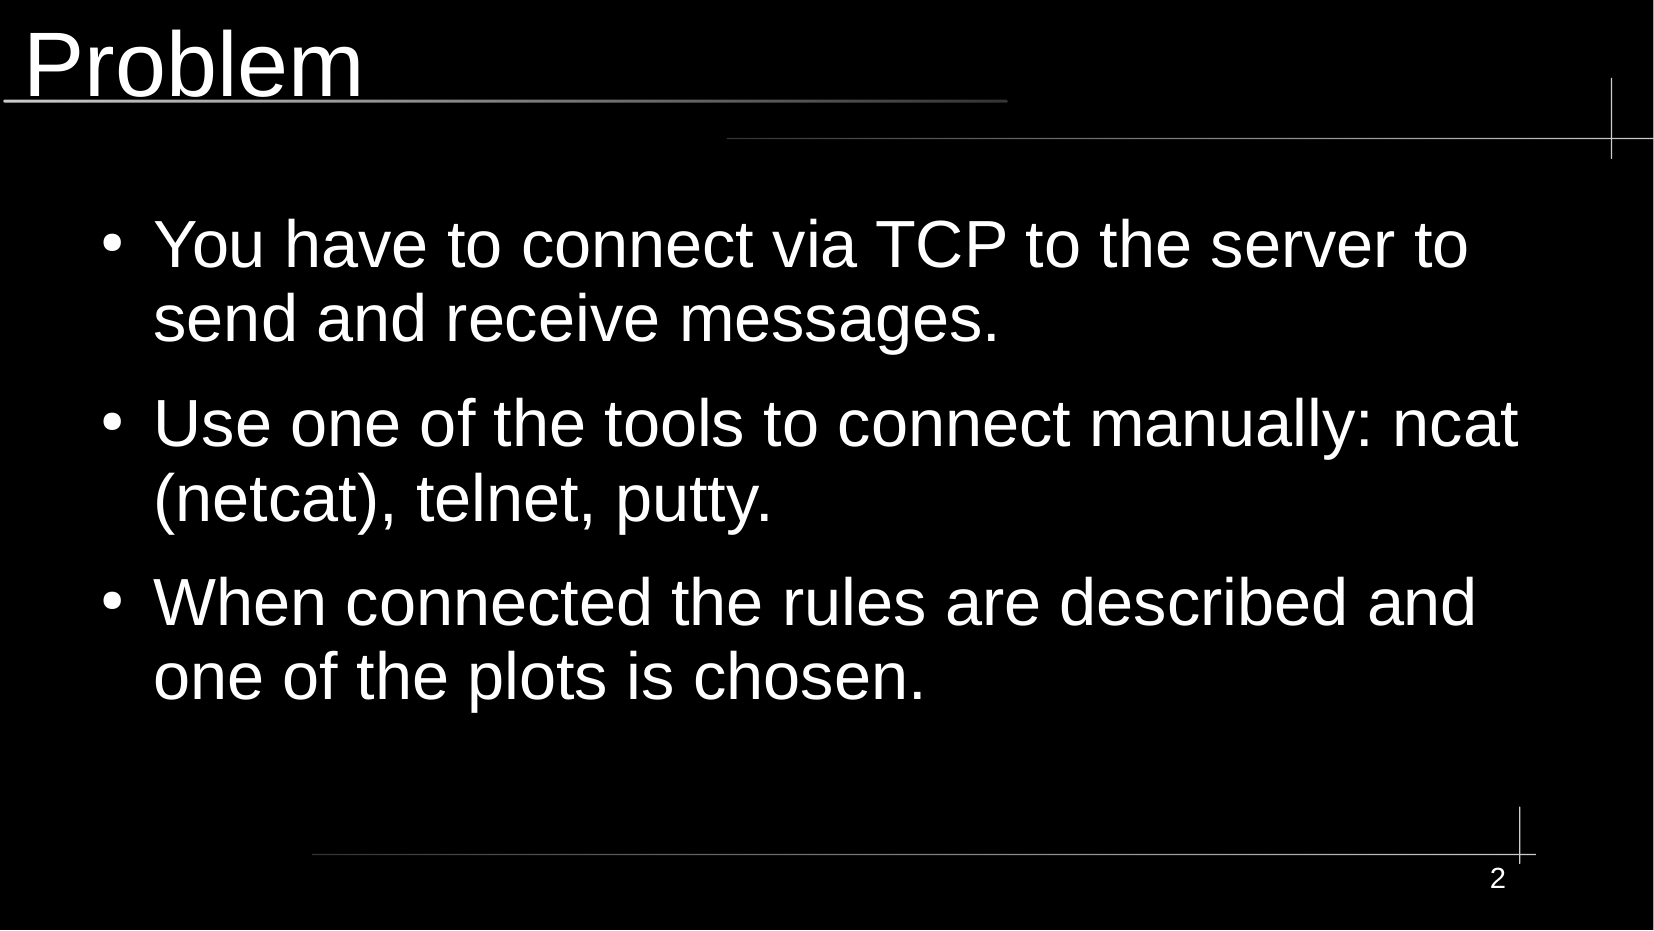

# Problem
You have to connect via TCP to the server to send and receive messages.
Use one of the tools to connect manually: ncat (netcat), telnet, putty.
When connected the rules are described and one of the plots is chosen.
2